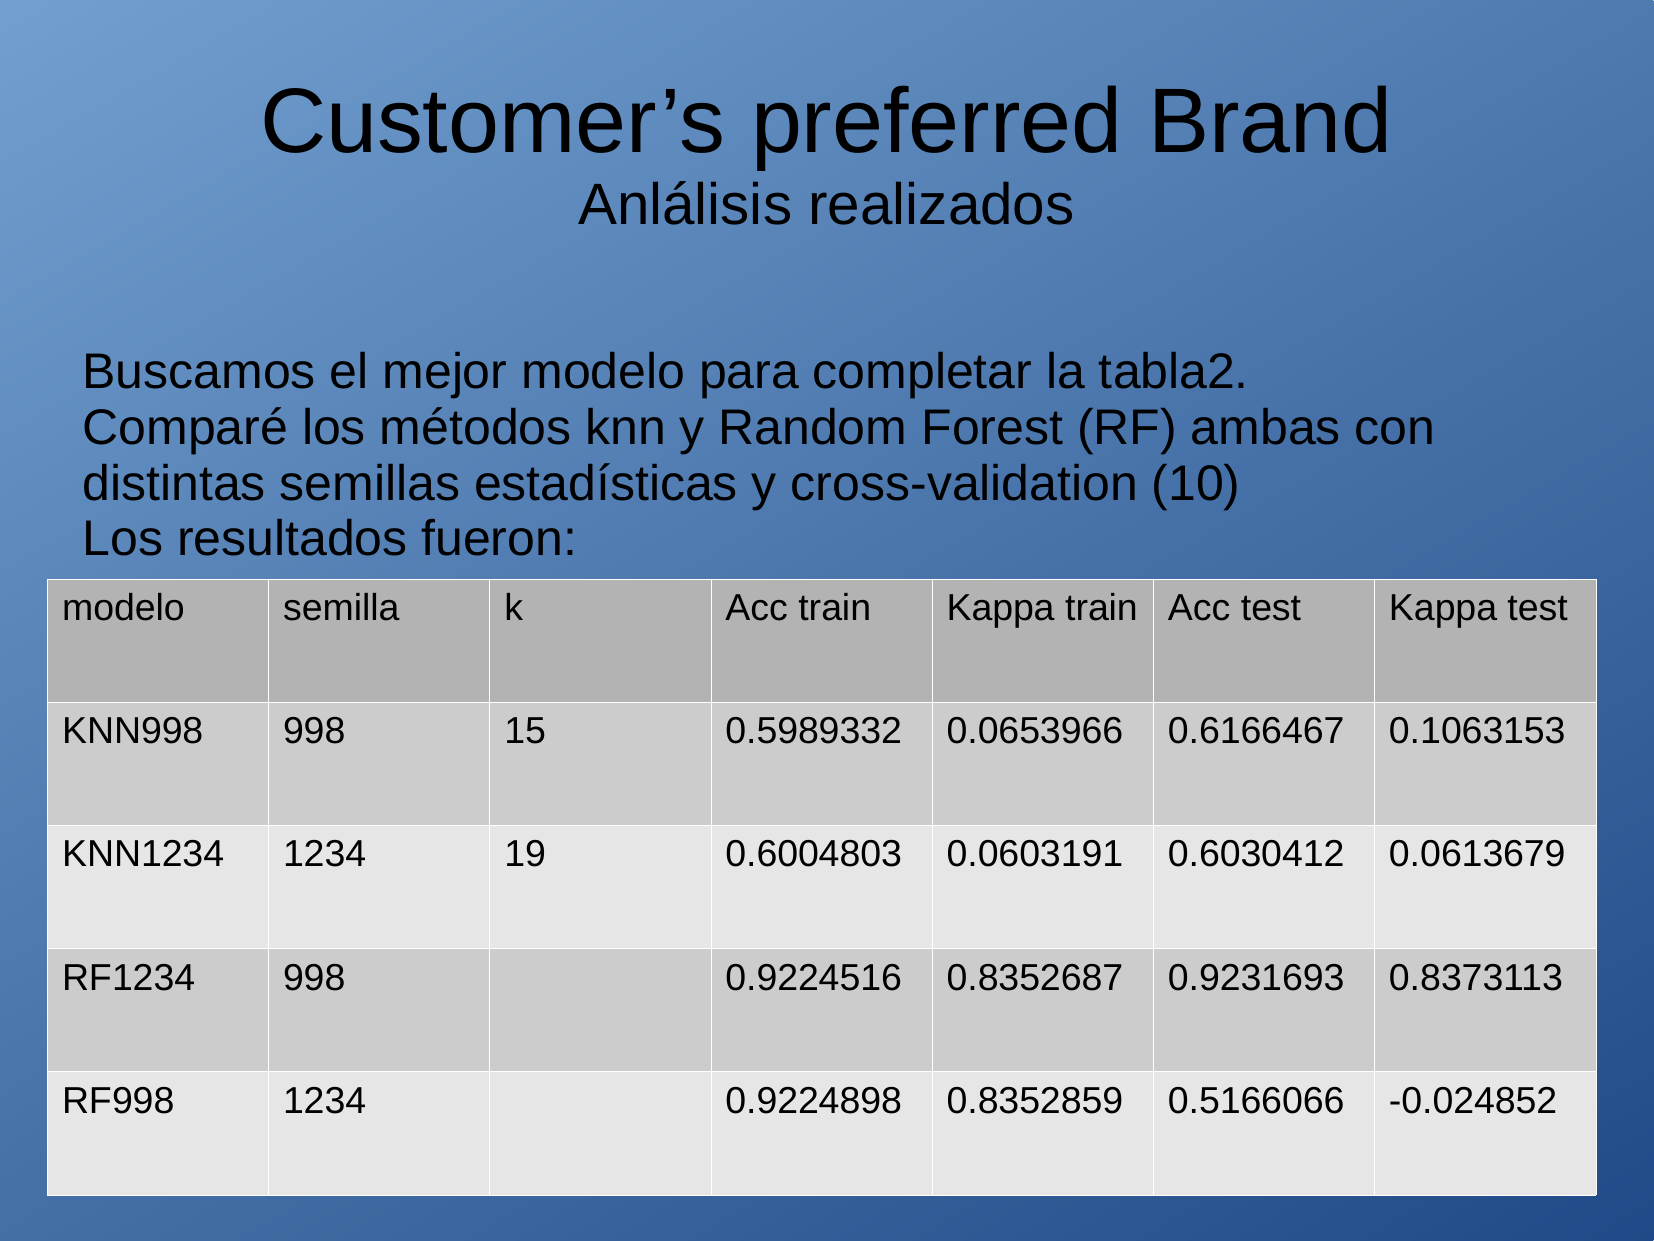

# Customer’s preferred Brand Anlálisis realizados
Buscamos el mejor modelo para completar la tabla2.
Comparé los métodos knn y Random Forest (RF) ambas con distintas semillas estadísticas y cross-validation (10)
Los resultados fueron:
| modelo | semilla | k | Acc train | Kappa train | Acc test | Kappa test |
| --- | --- | --- | --- | --- | --- | --- |
| KNN998 | 998 | 15 | 0.5989332 | 0.0653966 | 0.6166467 | 0.1063153 |
| KNN1234 | 1234 | 19 | 0.6004803 | 0.0603191 | 0.6030412 | 0.0613679 |
| RF1234 | 998 | | 0.9224516 | 0.8352687 | 0.9231693 | 0.8373113 |
| RF998 | 1234 | | 0.9224898 | 0.8352859 | 0.5166066 | -0.024852 |